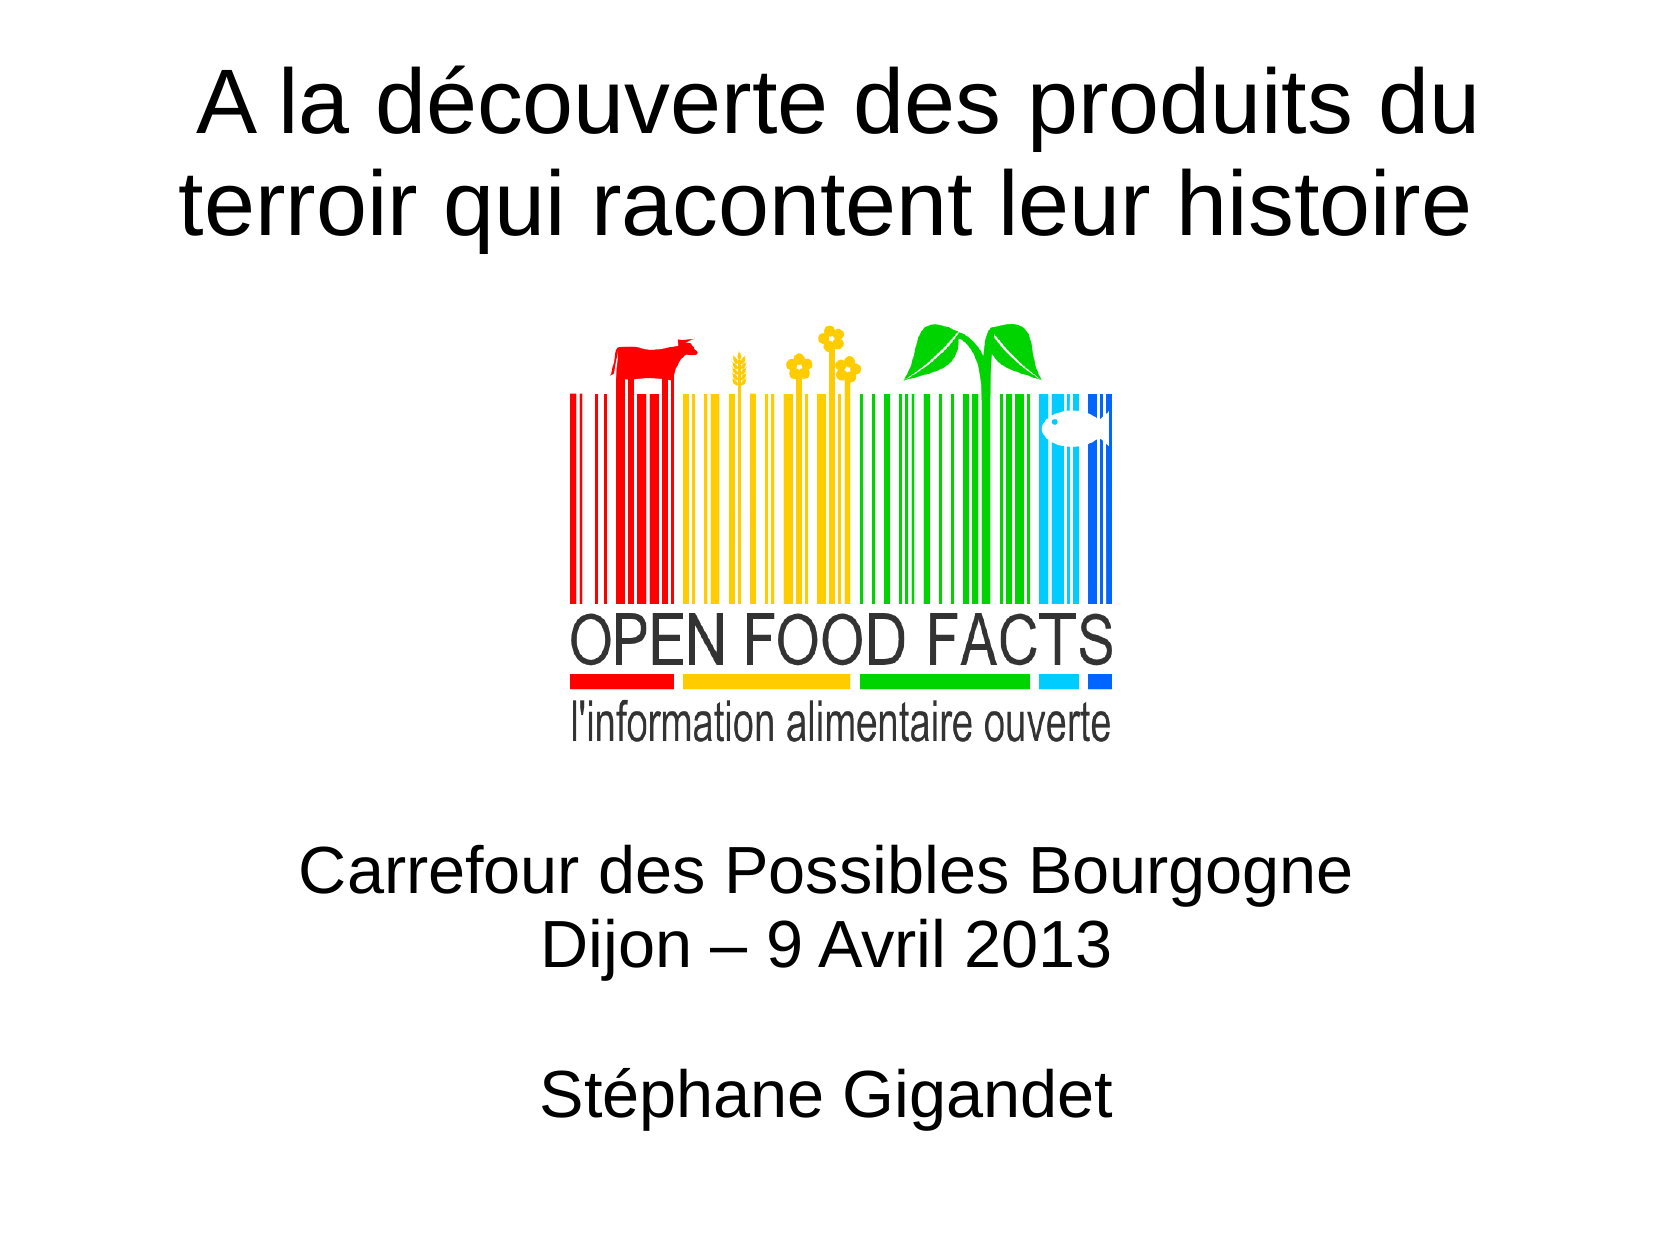

# A la découverte des produits du terroir qui racontent leur histoire
Carrefour des Possibles Bourgogne
Dijon – 9 Avril 2013
Stéphane Gigandet